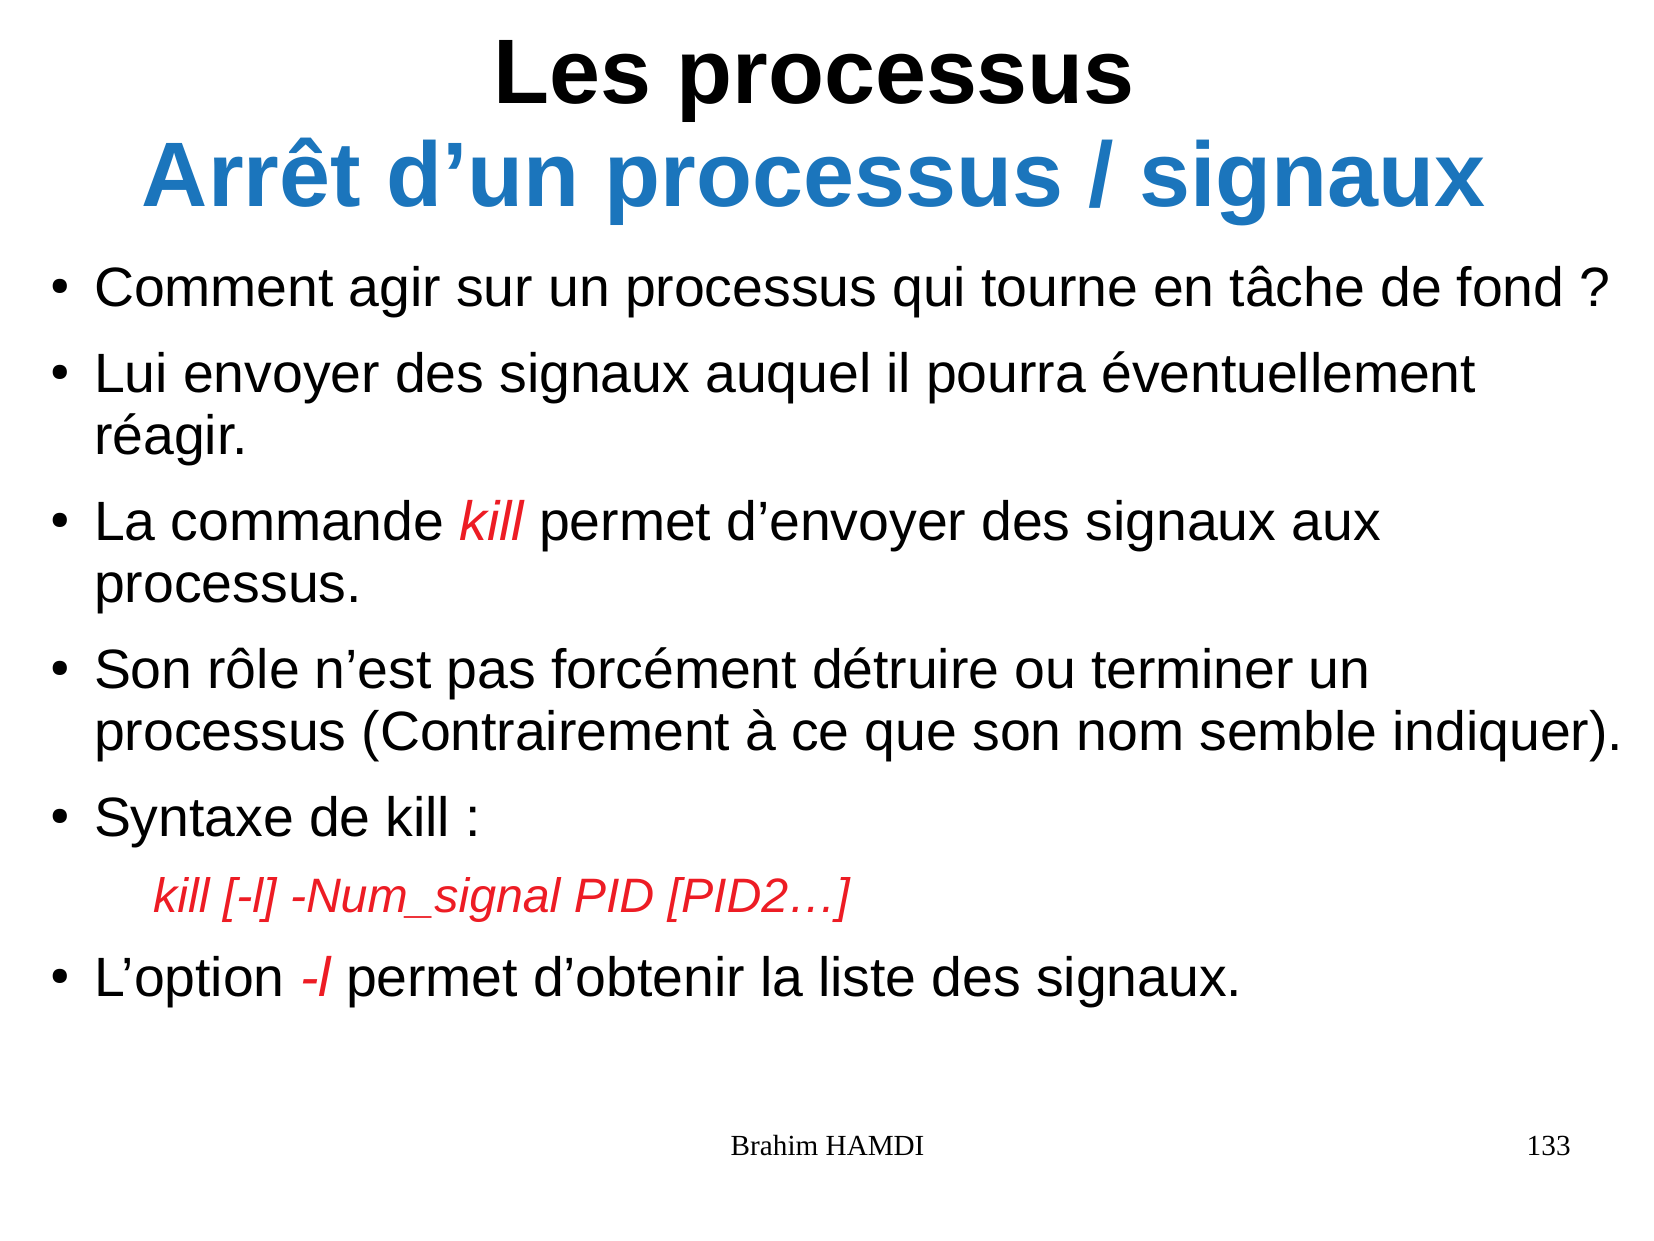

# Les processus Arrêt d’un processus / signaux
Comment agir sur un processus qui tourne en tâche de fond ?
Lui envoyer des signaux auquel il pourra éventuellement réagir.
La commande kill permet d’envoyer des signaux aux processus.
Son rôle n’est pas forcément détruire ou terminer un processus (Contrairement à ce que son nom semble indiquer).
Syntaxe de kill :
kill [-l] -Num_signal PID [PID2…]
L’option -l permet d’obtenir la liste des signaux.
Brahim HAMDI
133